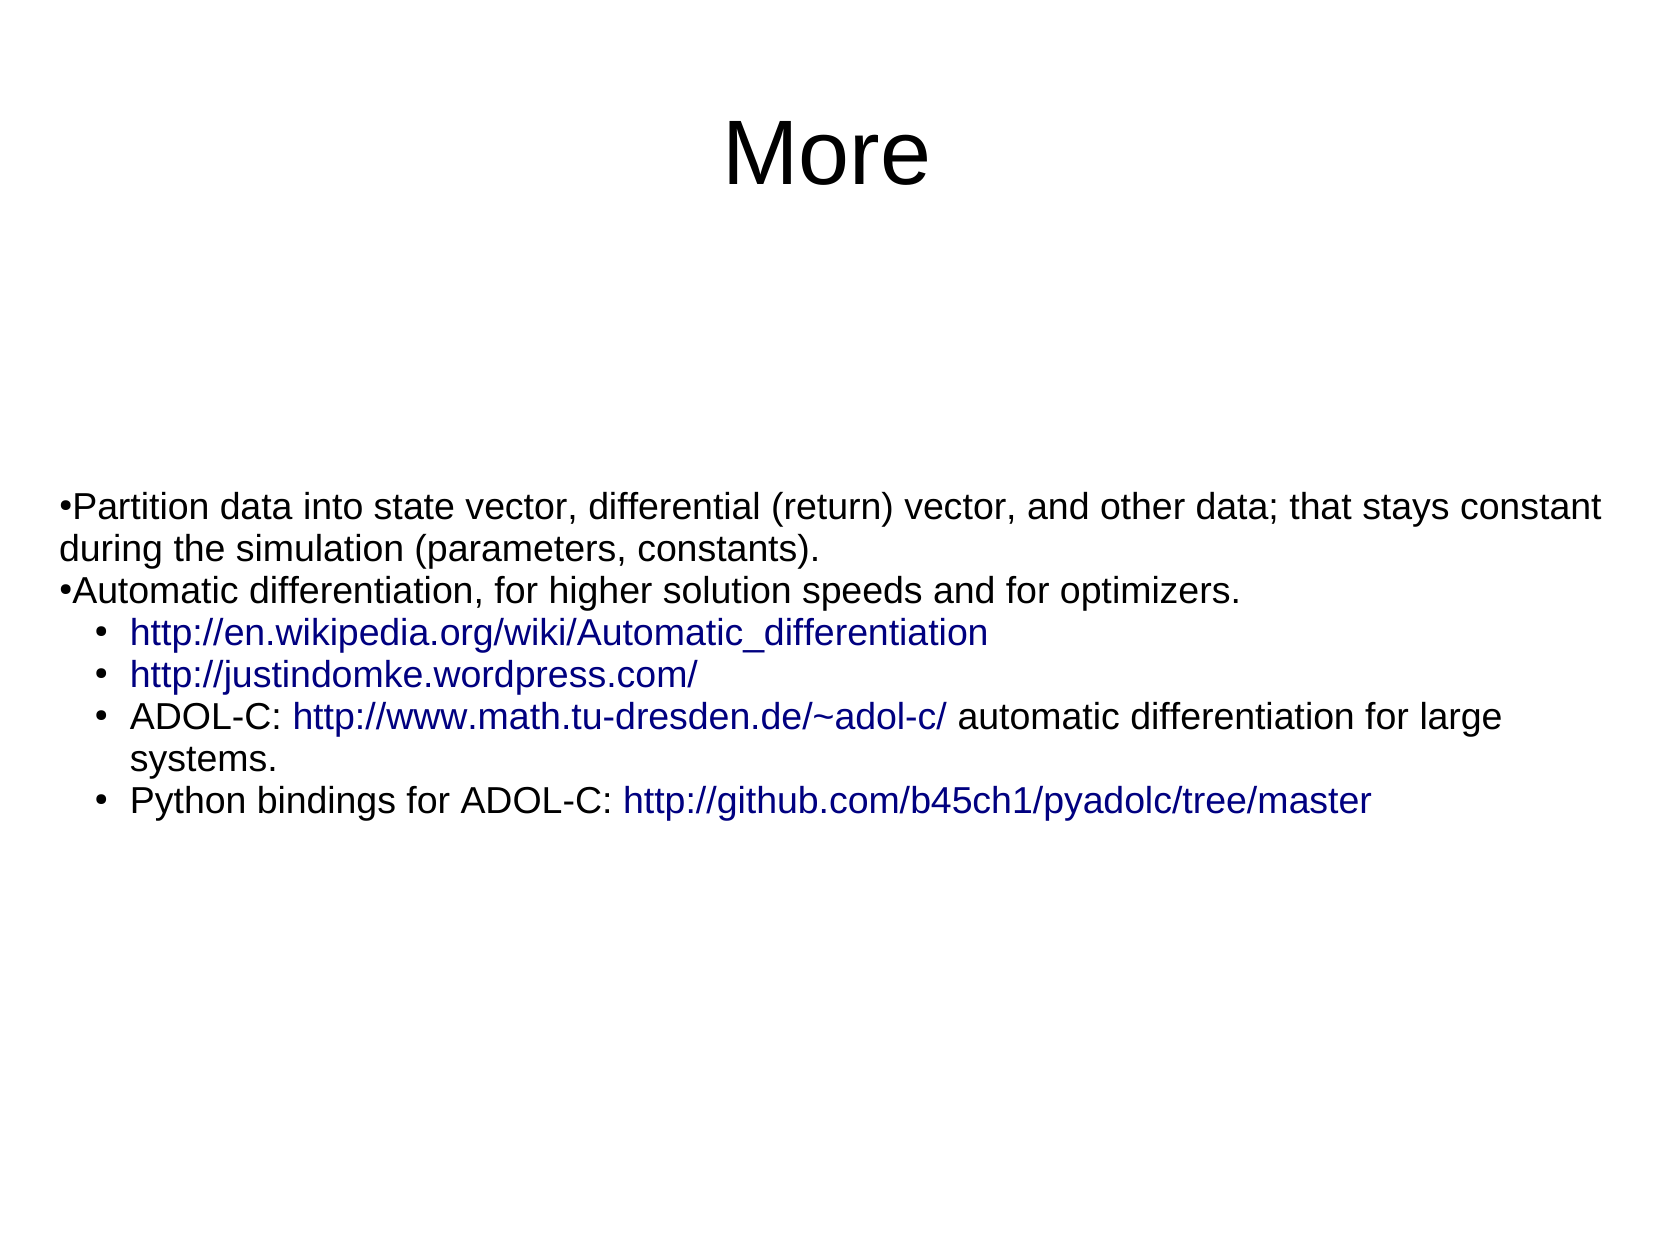

# More
Partition data into state vector, differential (return) vector, and other data; that stays constant during the simulation (parameters, constants).
Automatic differentiation, for higher solution speeds and for optimizers.
http://en.wikipedia.org/wiki/Automatic_differentiation
http://justindomke.wordpress.com/
ADOL-C: http://www.math.tu-dresden.de/~adol-c/ automatic differentiation for large systems.
Python bindings for ADOL-C: http://github.com/b45ch1/pyadolc/tree/master